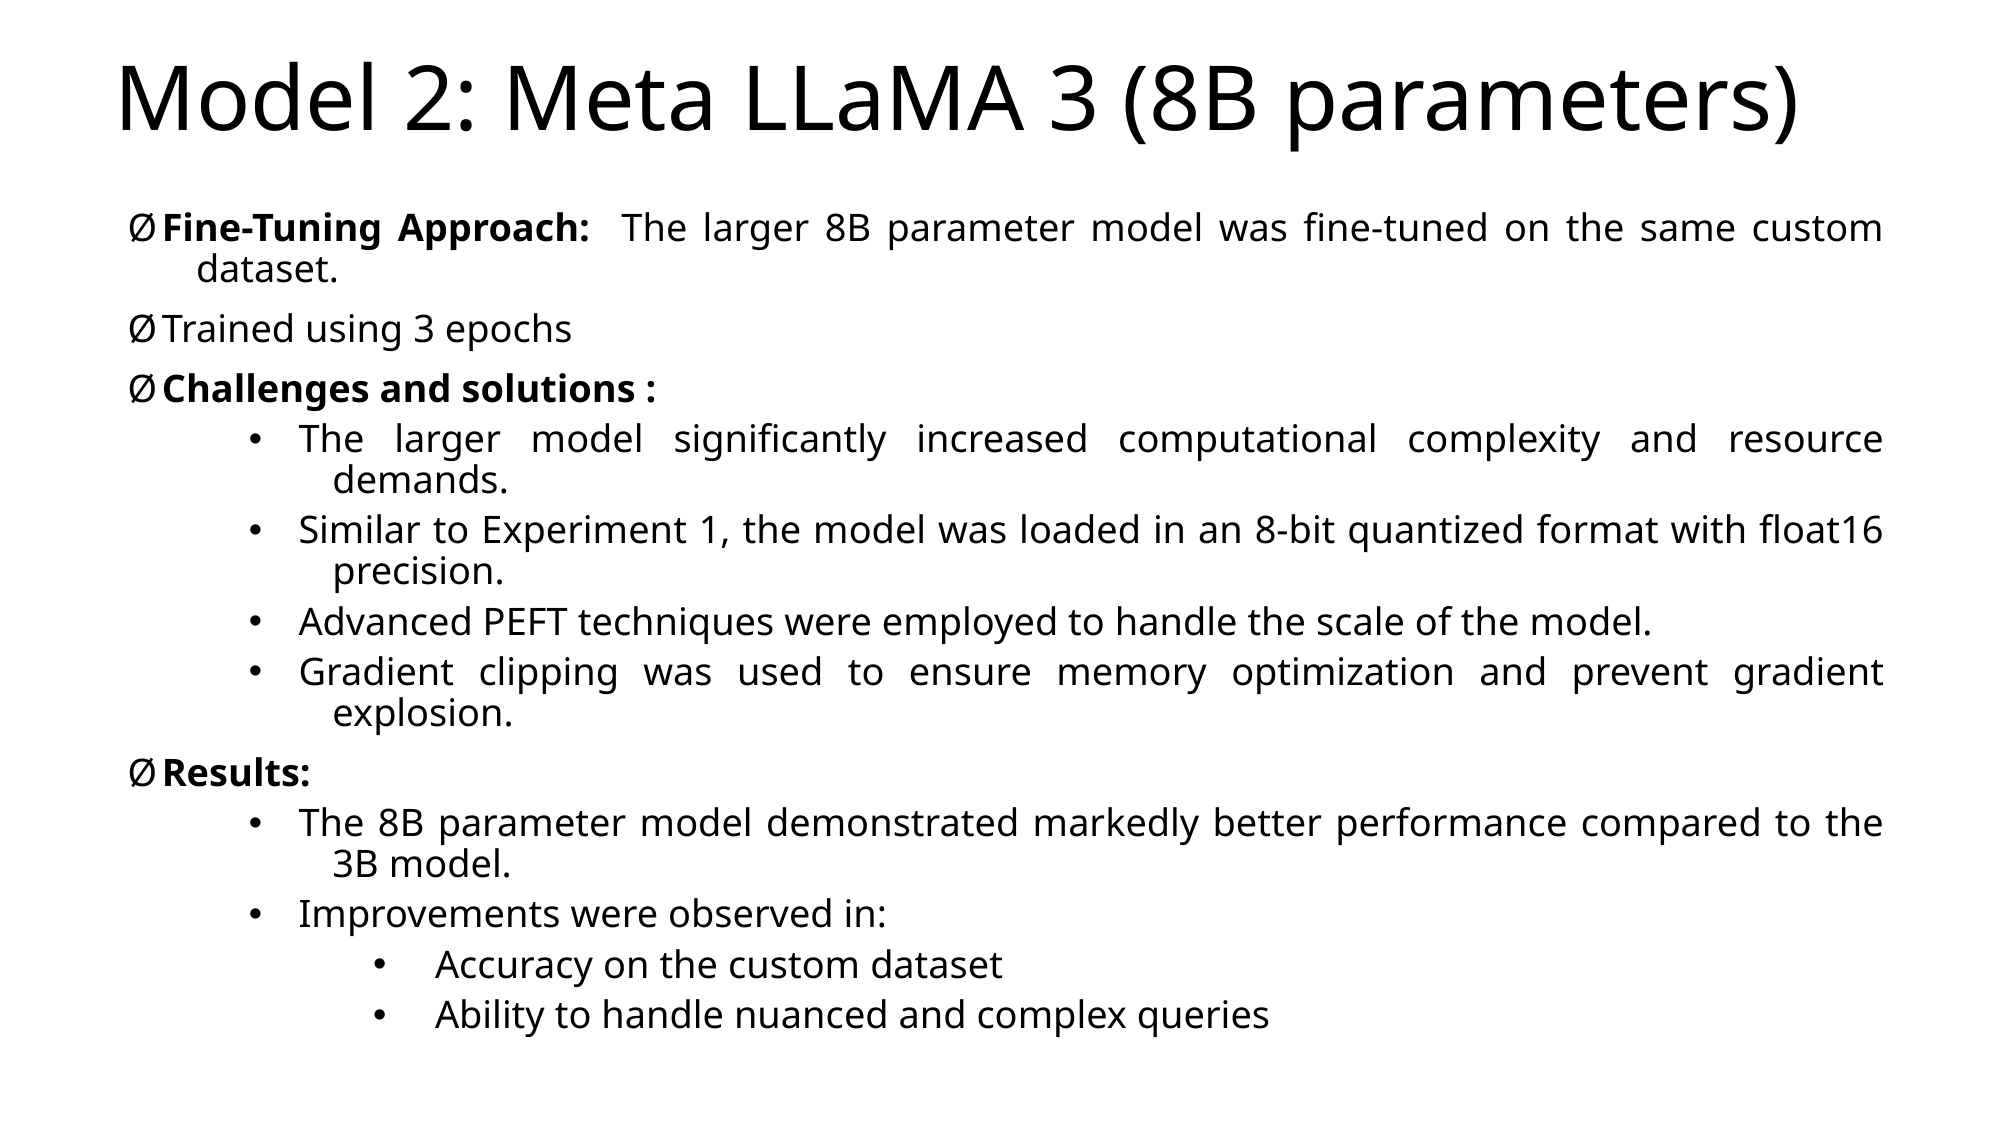

# Model 2: Meta LLaMA 3 (8B parameters)
Fine-Tuning Approach: The larger 8B parameter model was fine-tuned on the same custom dataset.
Trained using 3 epochs
Challenges and solutions :
The larger model significantly increased computational complexity and resource demands.
Similar to Experiment 1, the model was loaded in an 8-bit quantized format with float16 precision.
Advanced PEFT techniques were employed to handle the scale of the model.
Gradient clipping was used to ensure memory optimization and prevent gradient explosion.
Results:
The 8B parameter model demonstrated markedly better performance compared to the 3B model.
Improvements were observed in:
Accuracy on the custom dataset
Ability to handle nuanced and complex queries